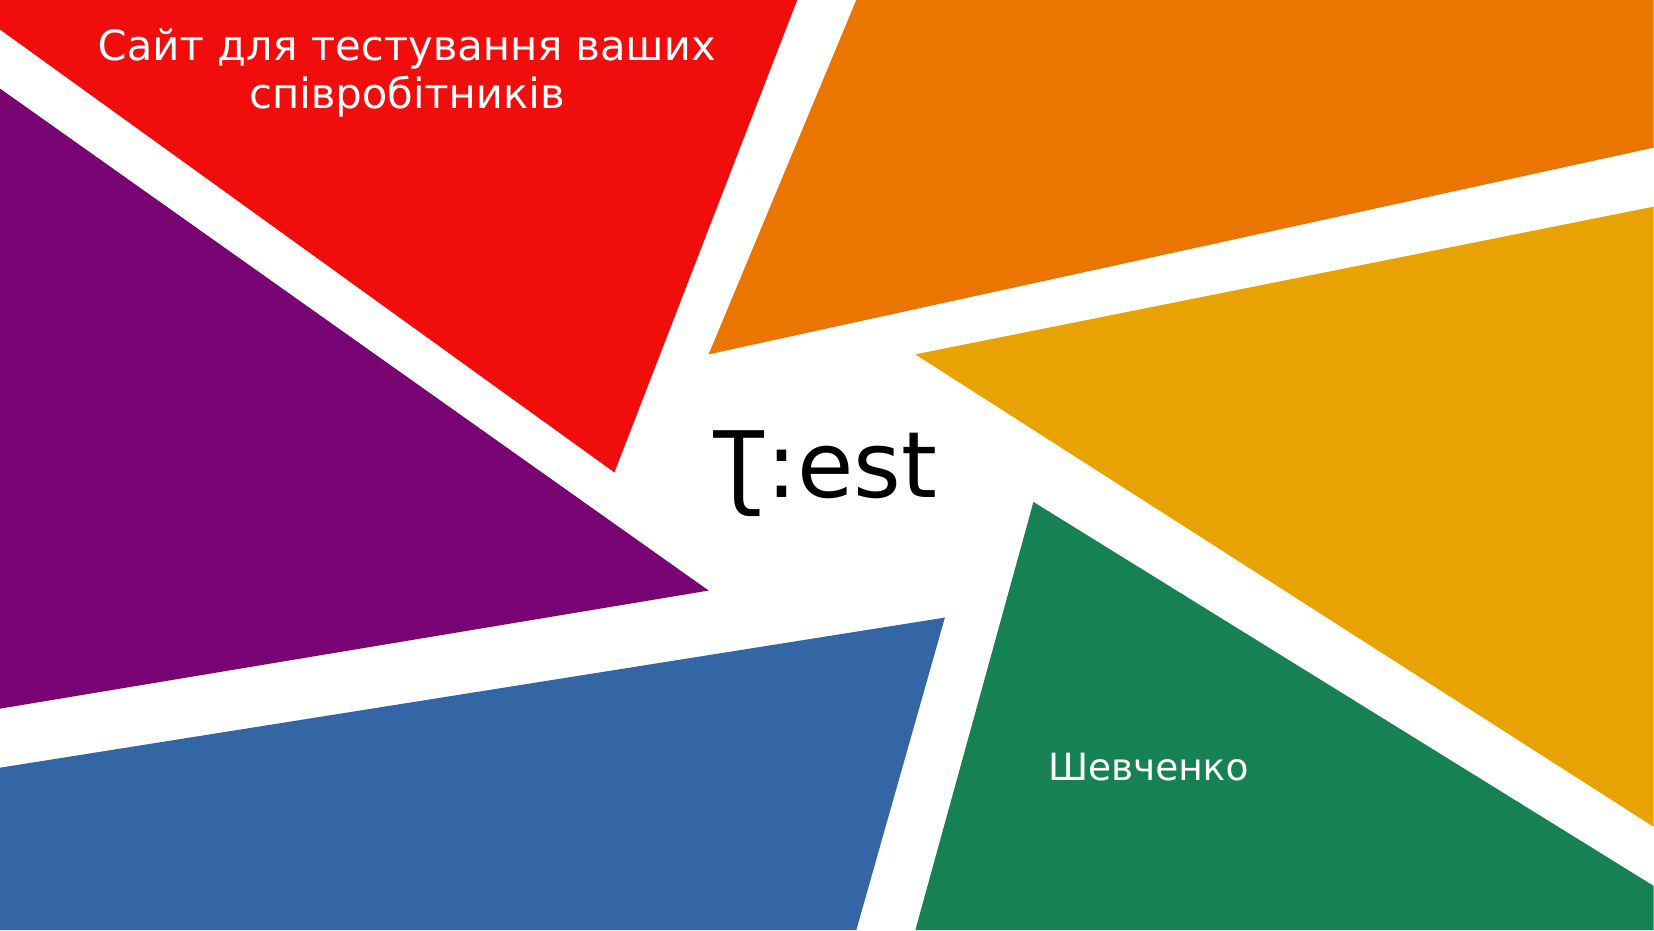

Сайт для тестування ваших співробітників
# Ʈ:est
Шевченко